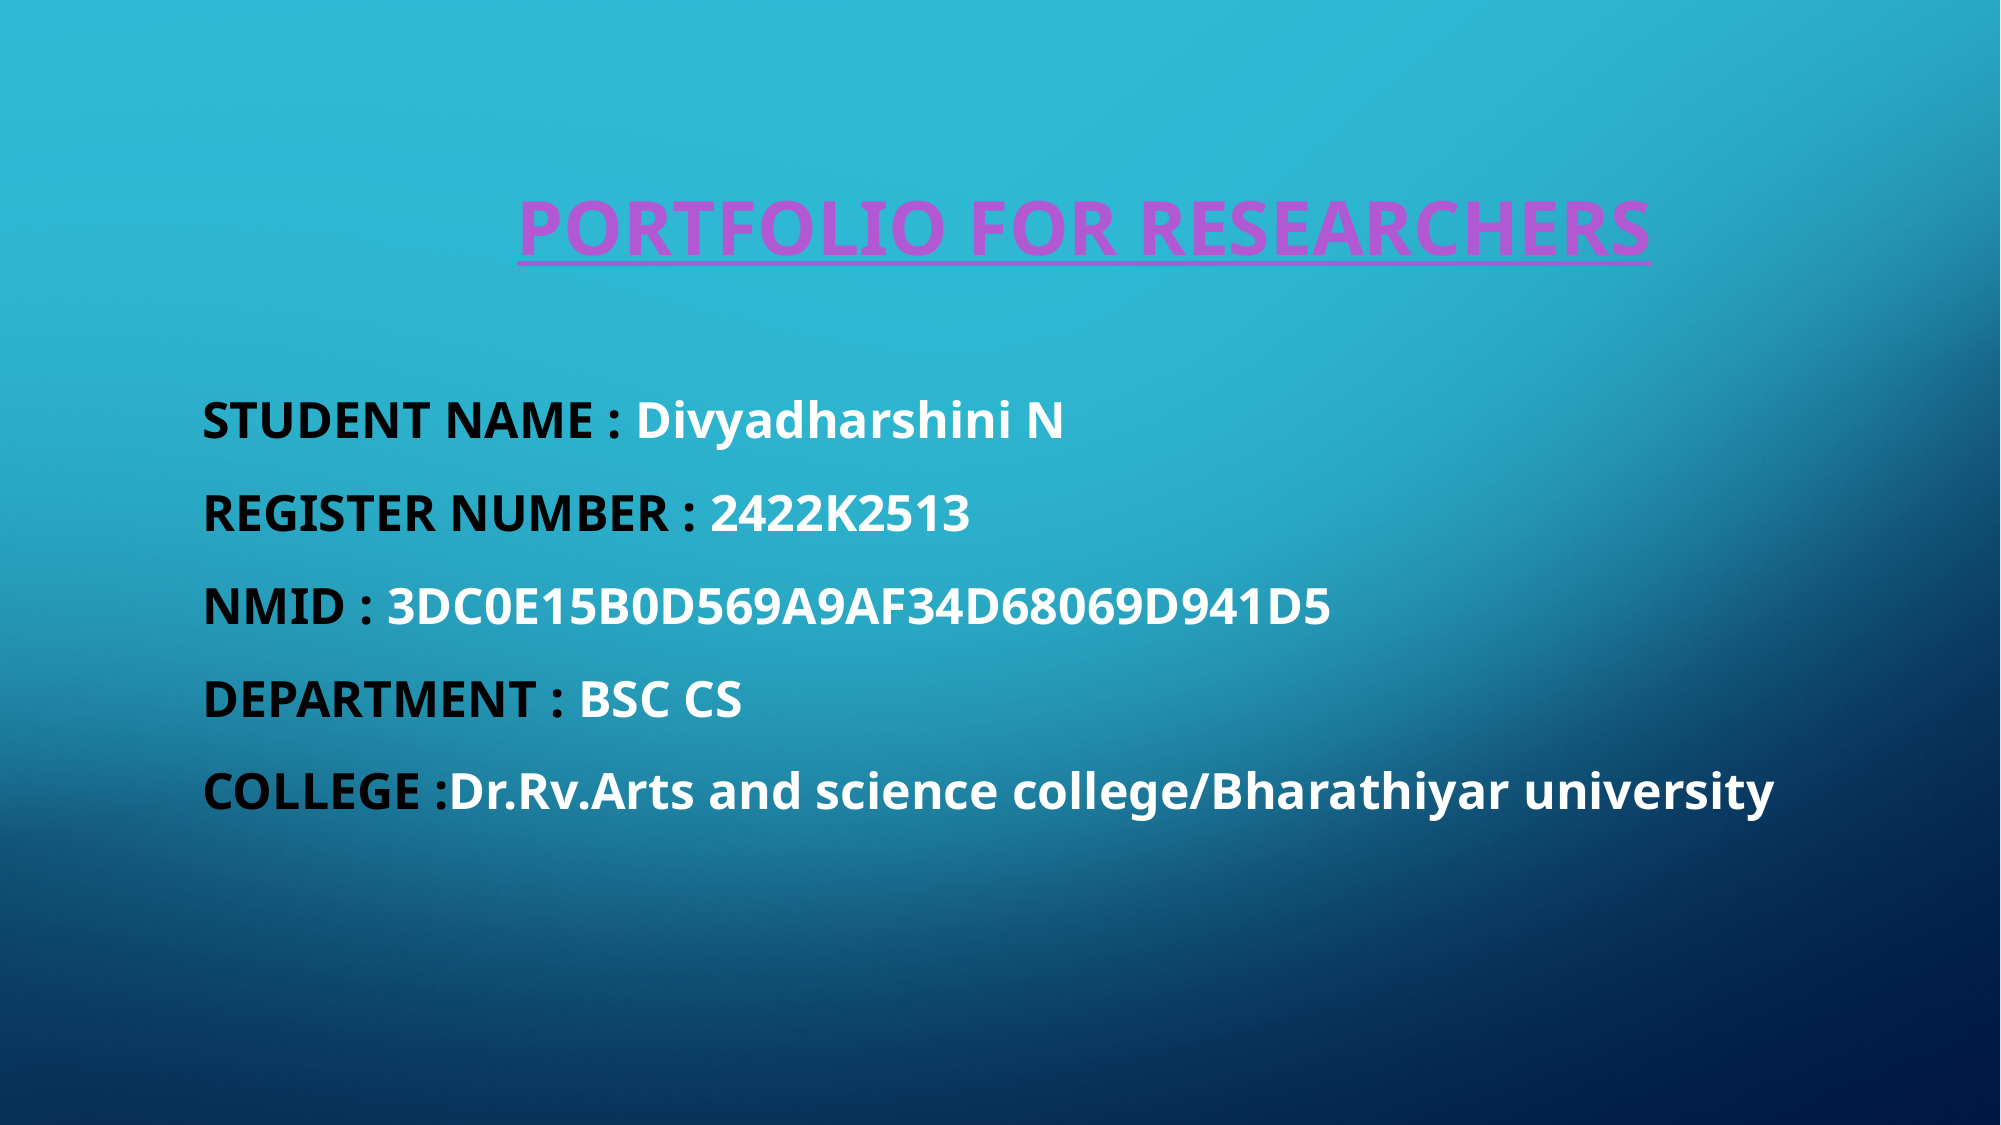

# PORTFOLIO FOR RESEARCHERS
STUDENT NAME : Divyadharshini N
REGISTER NUMBER : 2422K2513
NMID : 3DC0E15B0D569A9AF34D68069D941D5
DEPARTMENT : BSC CS
COLLEGE :Dr.Rv.Arts and science college/Bharathiyar university